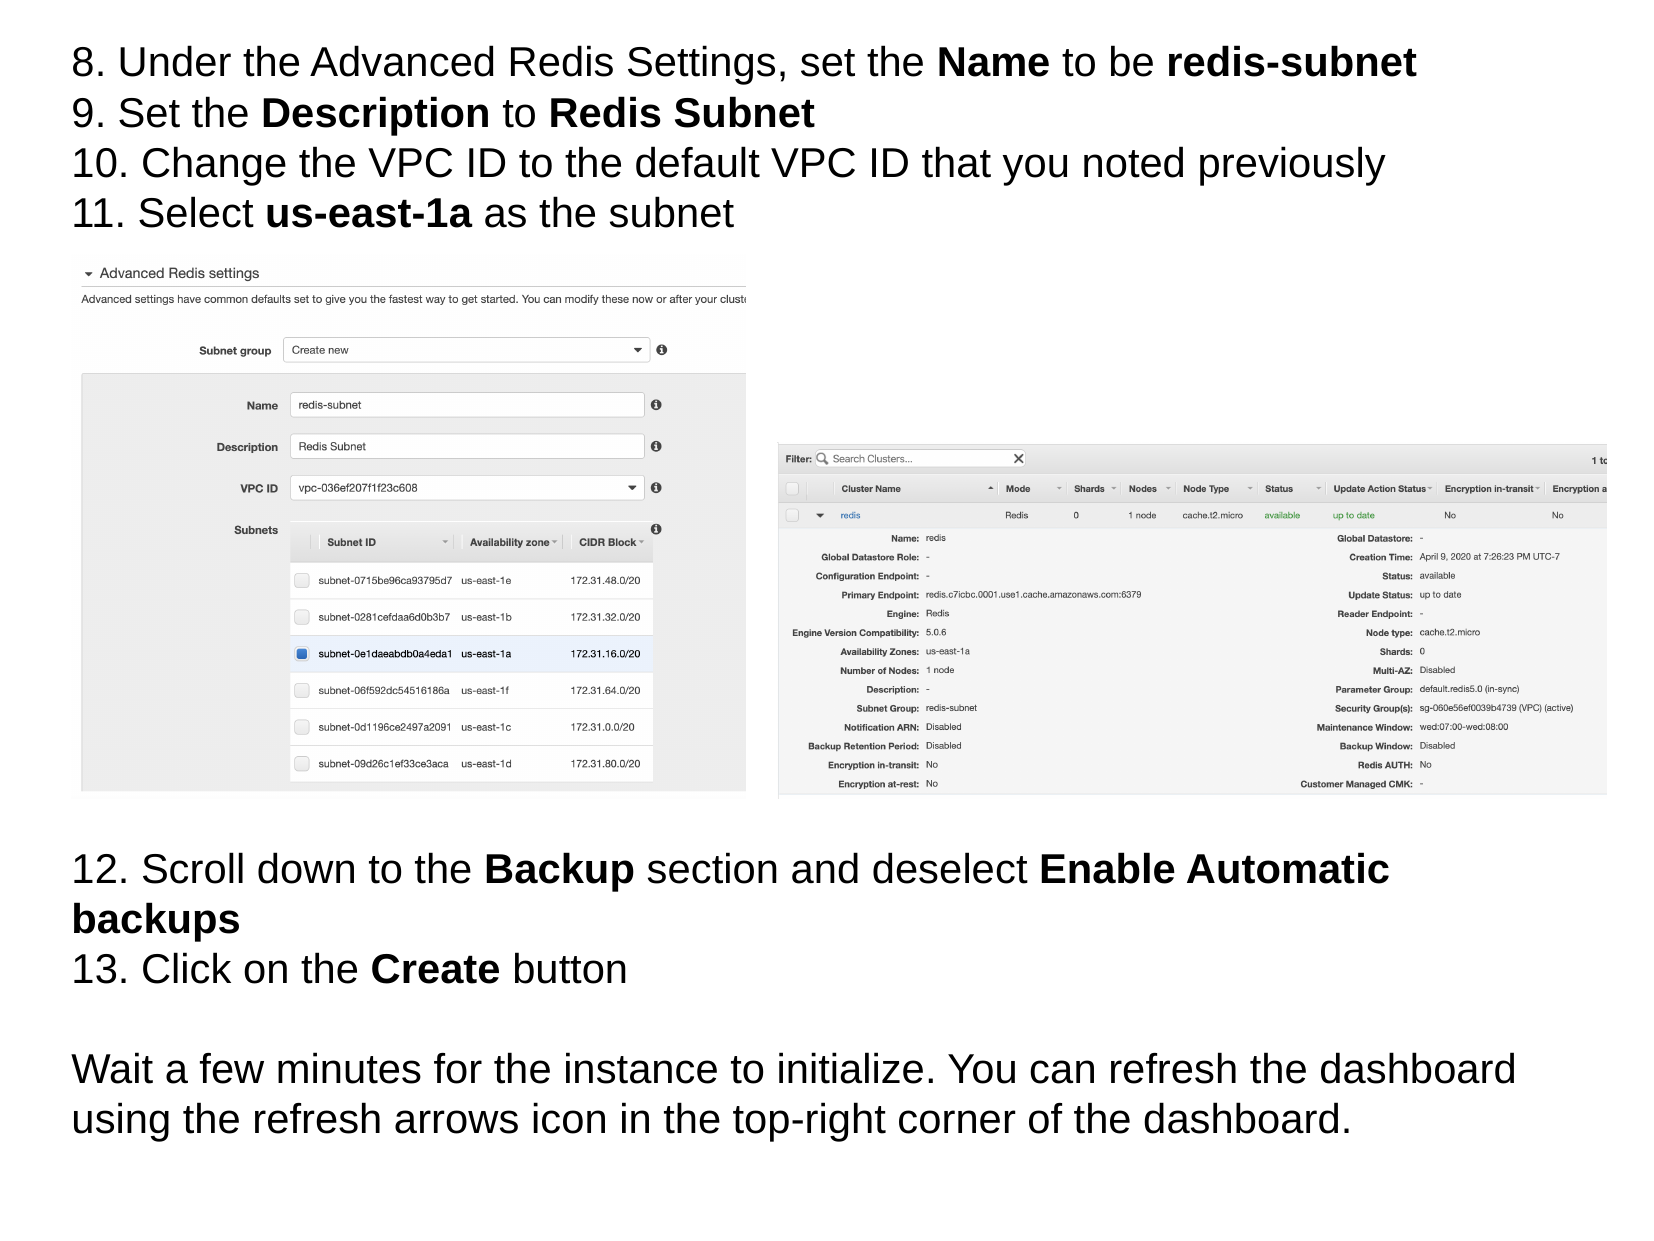

# 8. Under the Advanced Redis Settings, set the Name to be redis-subnet
9. Set the Description to Redis Subnet
10. Change the VPC ID to the default VPC ID that you noted previously
11. Select us-east-1a as the subnet
12. Scroll down to the Backup section and deselect Enable Automatic backups
13. Click on the Create button
Wait a few minutes for the instance to initialize. You can refresh the dashboard using the refresh arrows icon in the top-right corner of the dashboard.